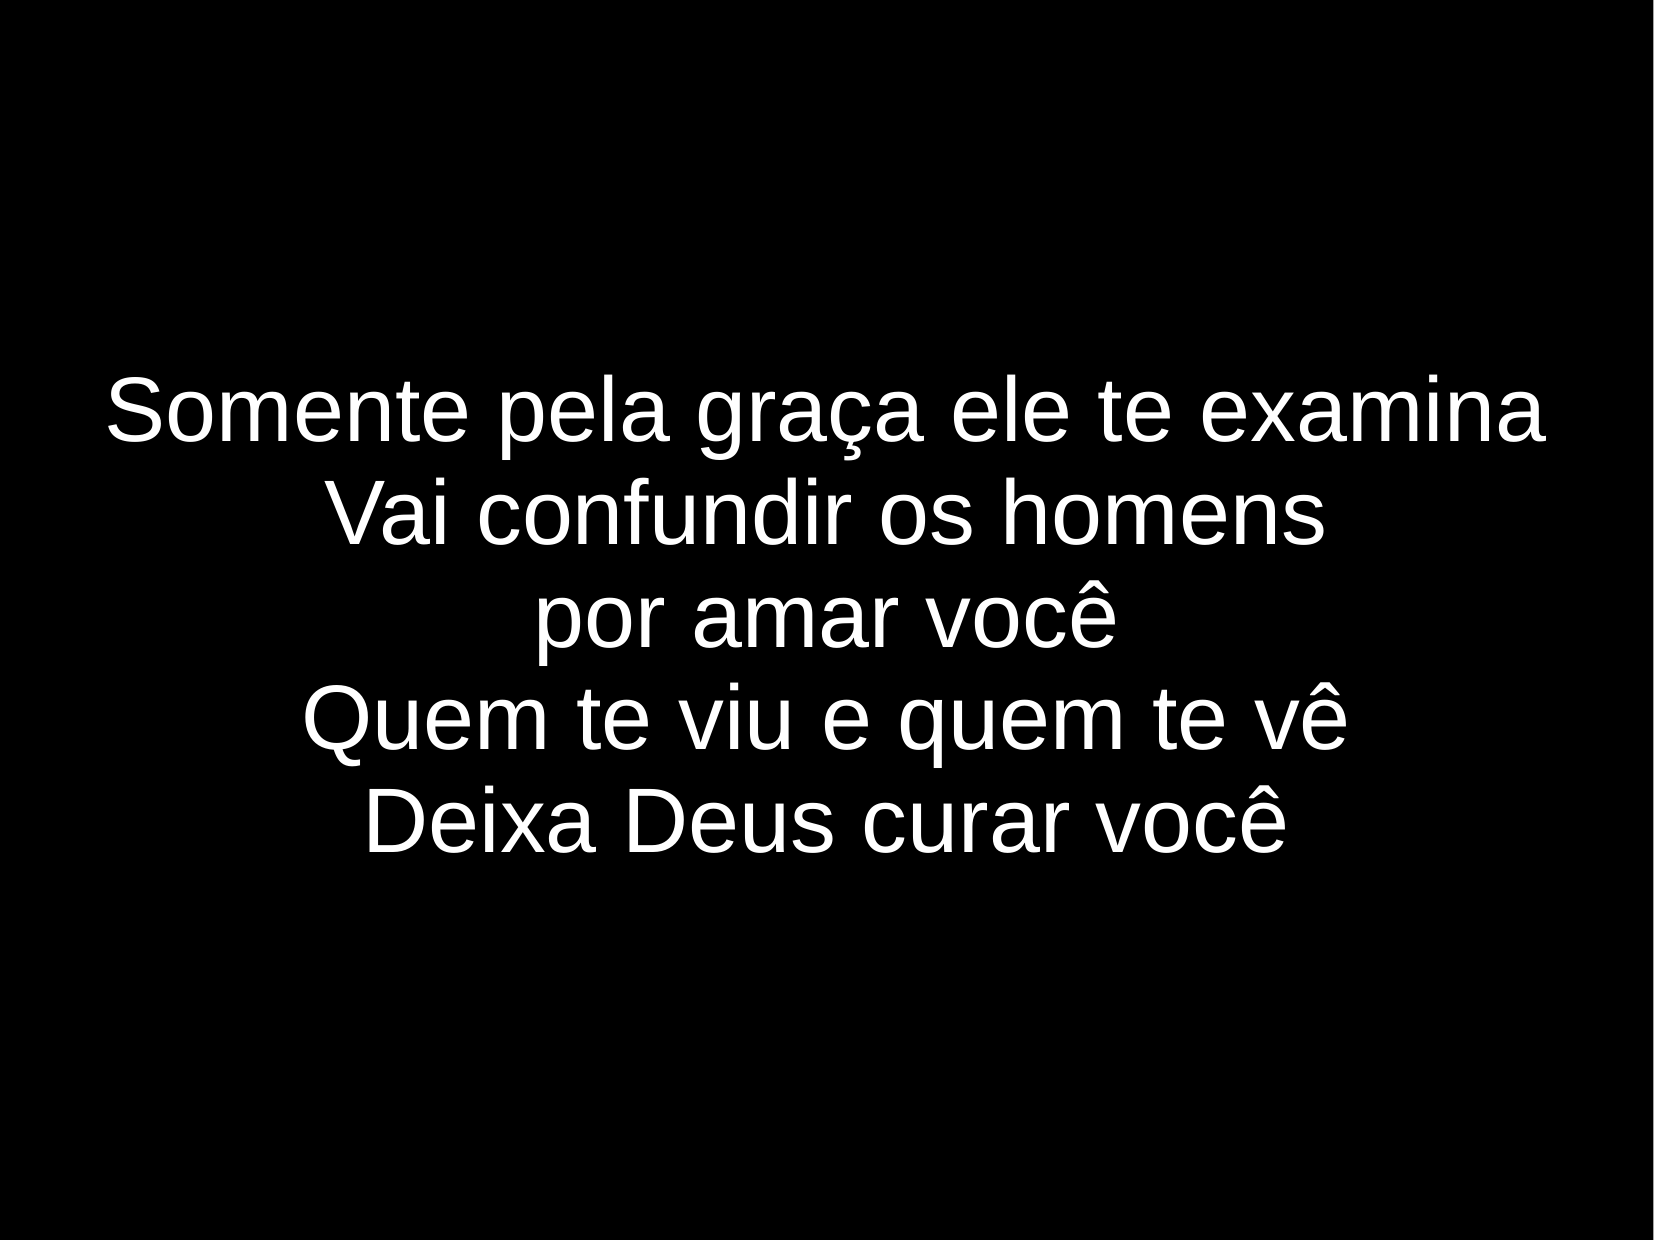

# Somente pela graça ele te examina
Vai confundir os homens
por amar você
Quem te viu e quem te vê
Deixa Deus curar você